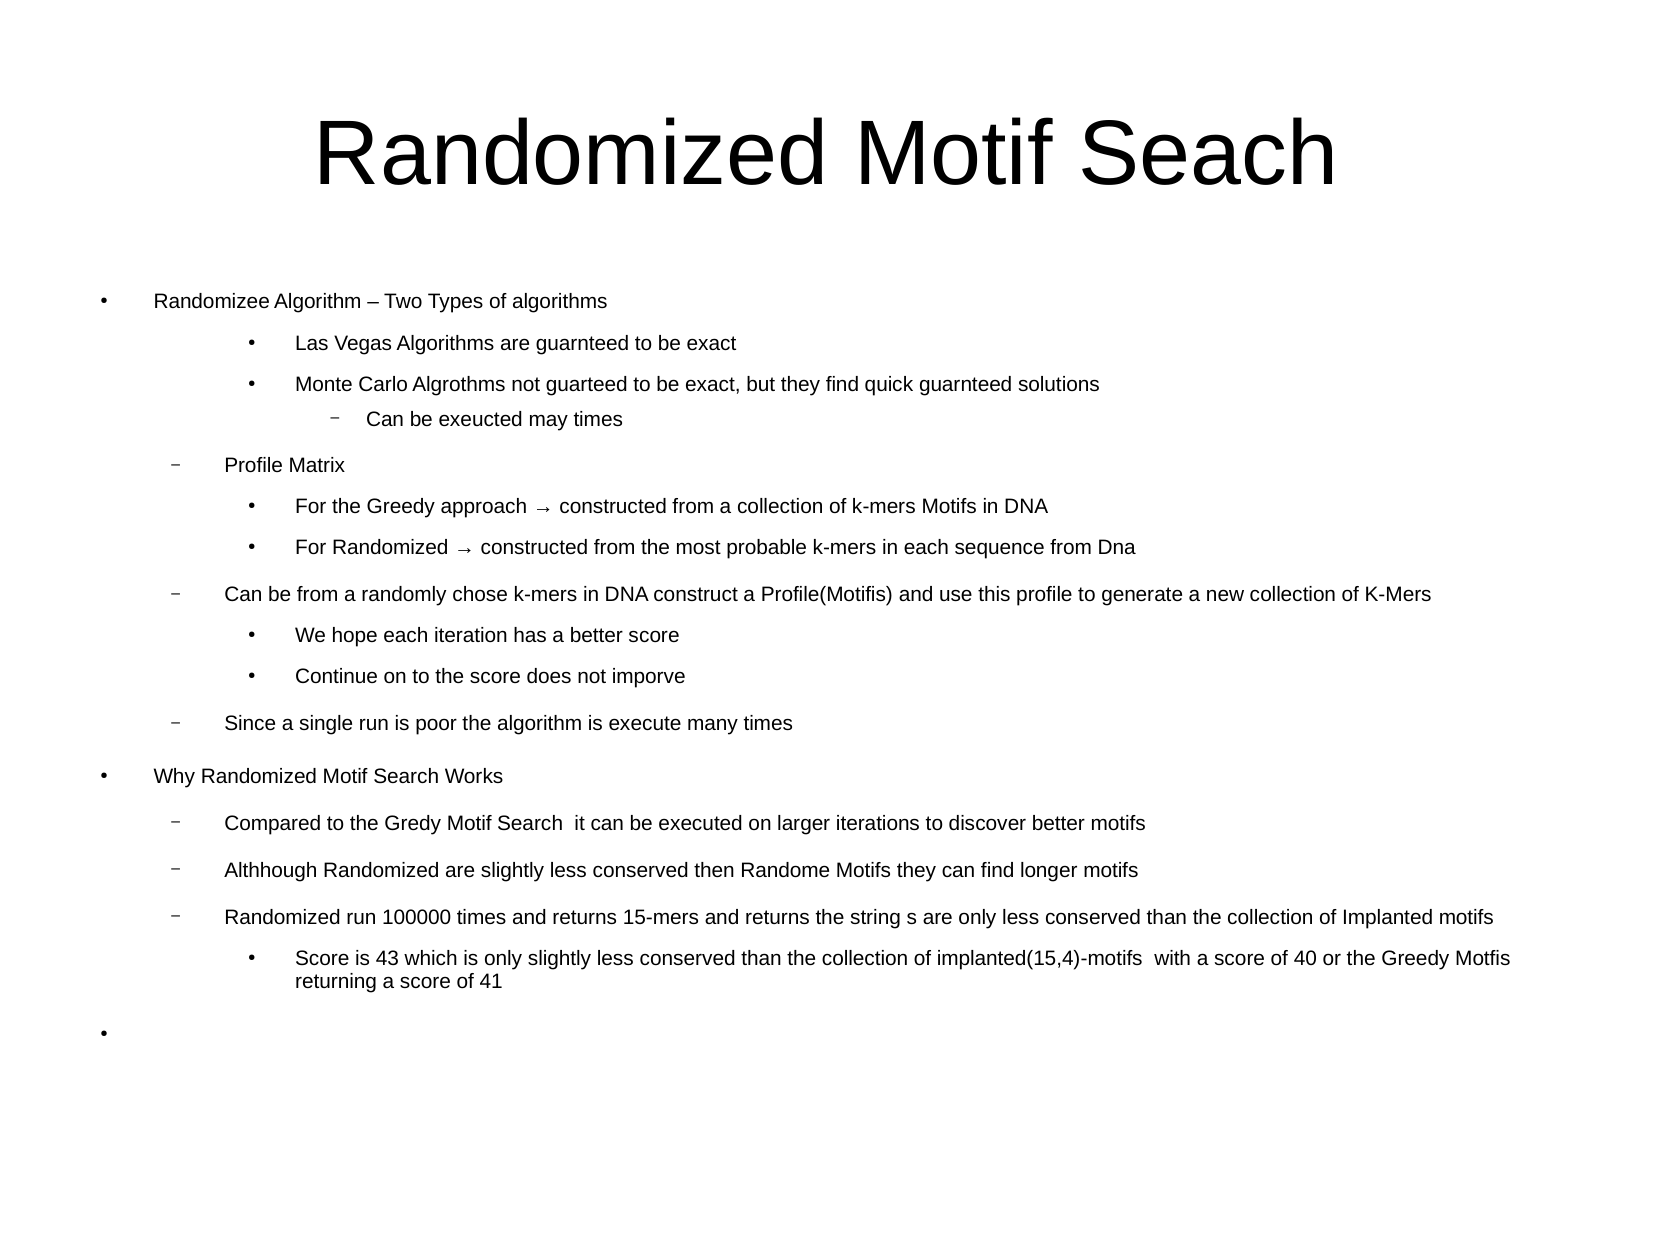

# Randomized Motif Seach
Randomizee Algorithm – Two Types of algorithms
Las Vegas Algorithms are guarnteed to be exact
Monte Carlo Algrothms not guarteed to be exact, but they find quick guarnteed solutions
Can be exeucted may times
Profile Matrix
For the Greedy approach → constructed from a collection of k-mers Motifs in DNA
For Randomized → constructed from the most probable k-mers in each sequence from Dna
Can be from a randomly chose k-mers in DNA construct a Profile(Motifis) and use this profile to generate a new collection of K-Mers
We hope each iteration has a better score
Continue on to the score does not imporve
Since a single run is poor the algorithm is execute many times
Why Randomized Motif Search Works
Compared to the Gredy Motif Search it can be executed on larger iterations to discover better motifs
Althhough Randomized are slightly less conserved then Randome Motifs they can find longer motifs
Randomized run 100000 times and returns 15-mers and returns the string s are only less conserved than the collection of Implanted motifs
Score is 43 which is only slightly less conserved than the collection of implanted(15,4)-motifs with a score of 40 or the Greedy Motfis returning a score of 41